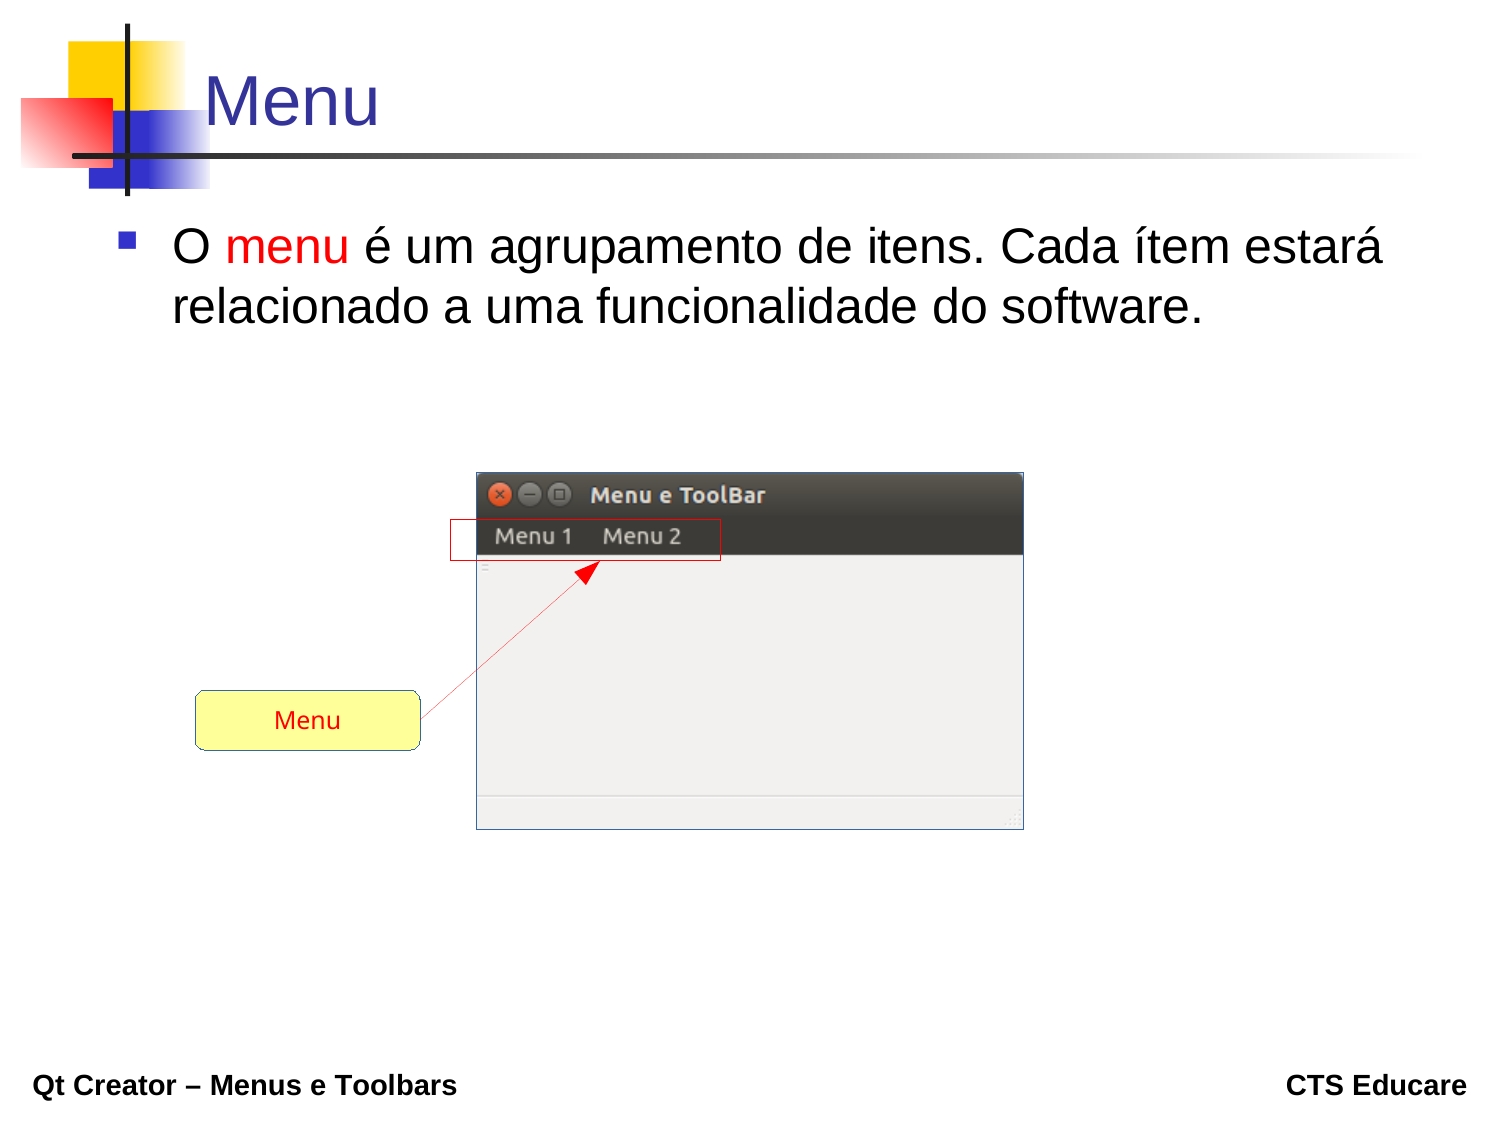

# Menu
O menu é um agrupamento de itens. Cada ítem estará relacionado a uma funcionalidade do software.
Menu